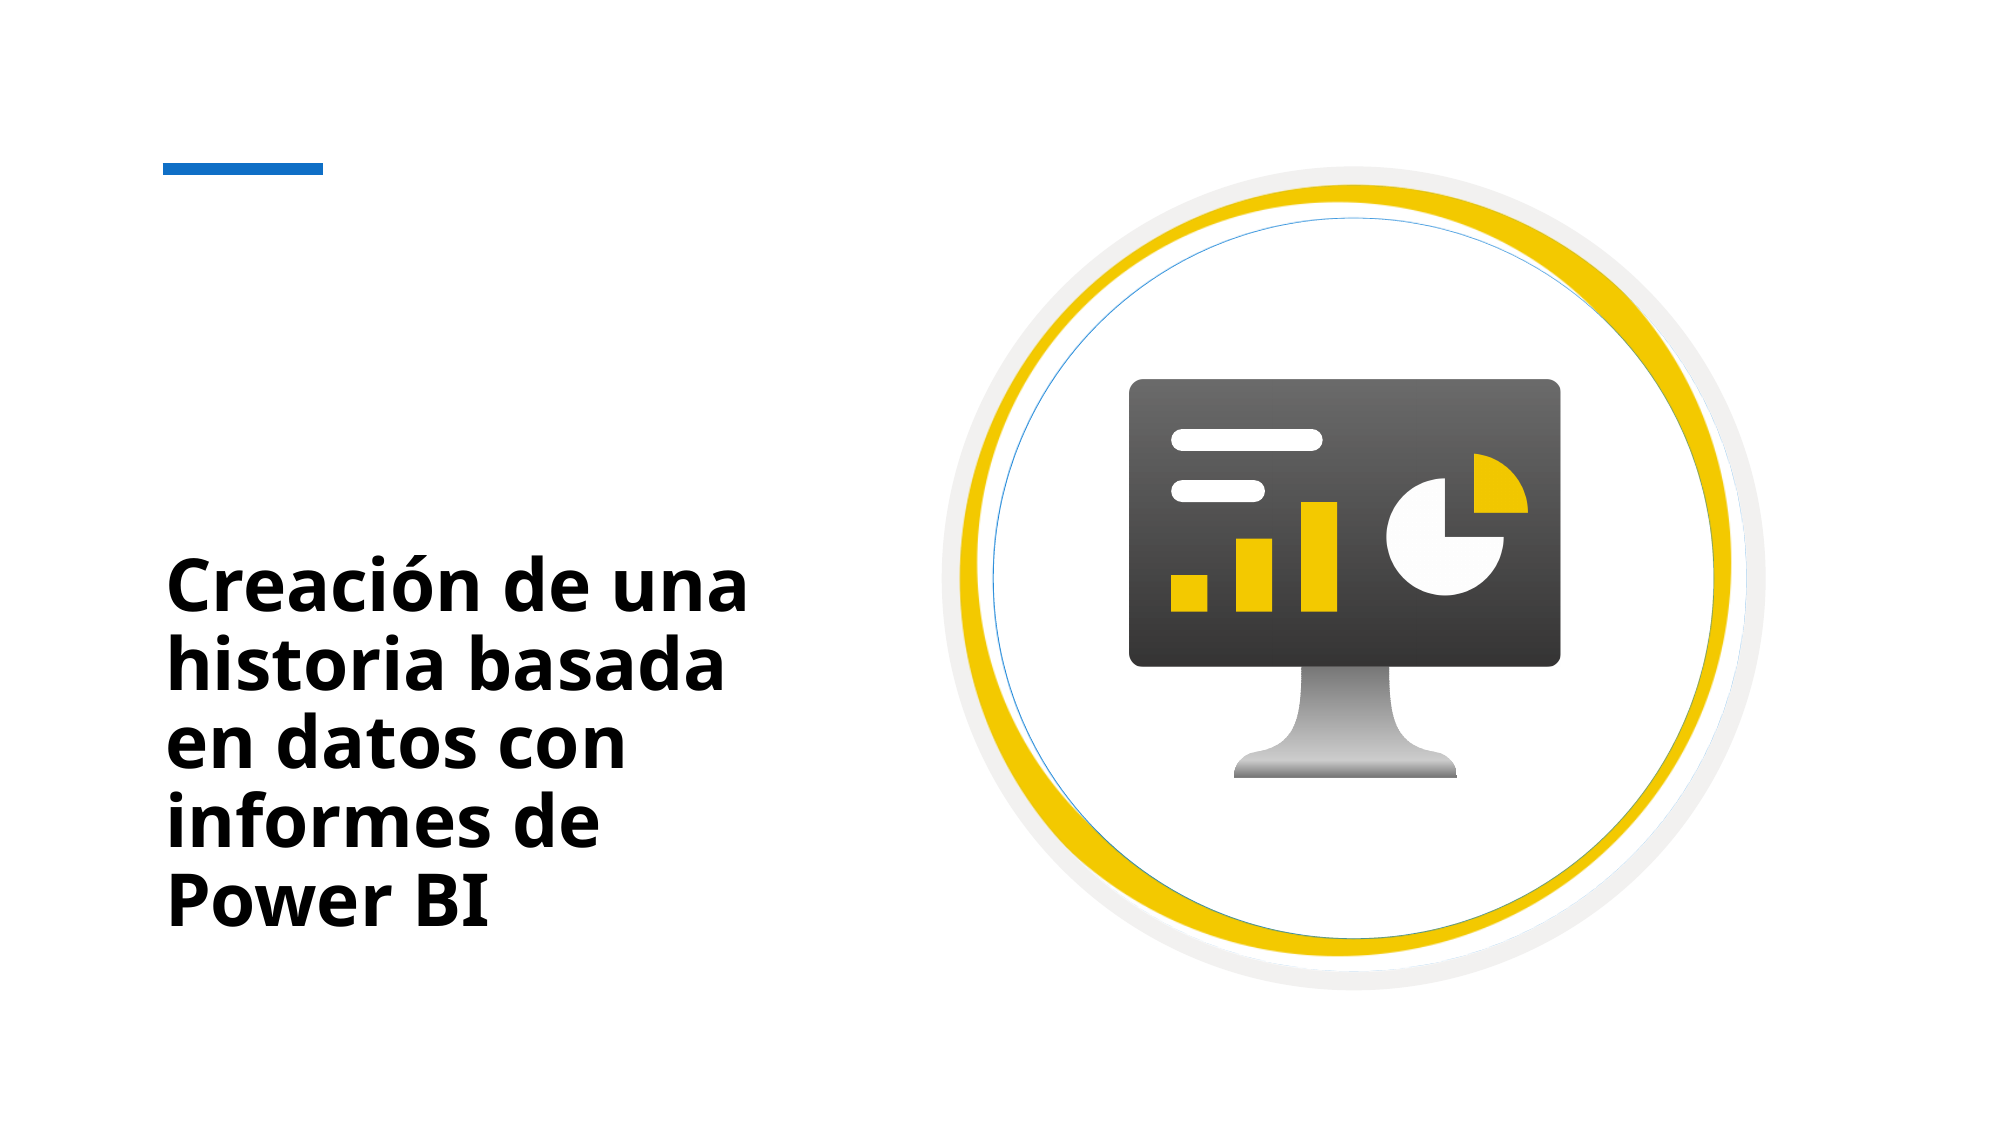

# Creación de una historia basada en datos con informes de Power BI